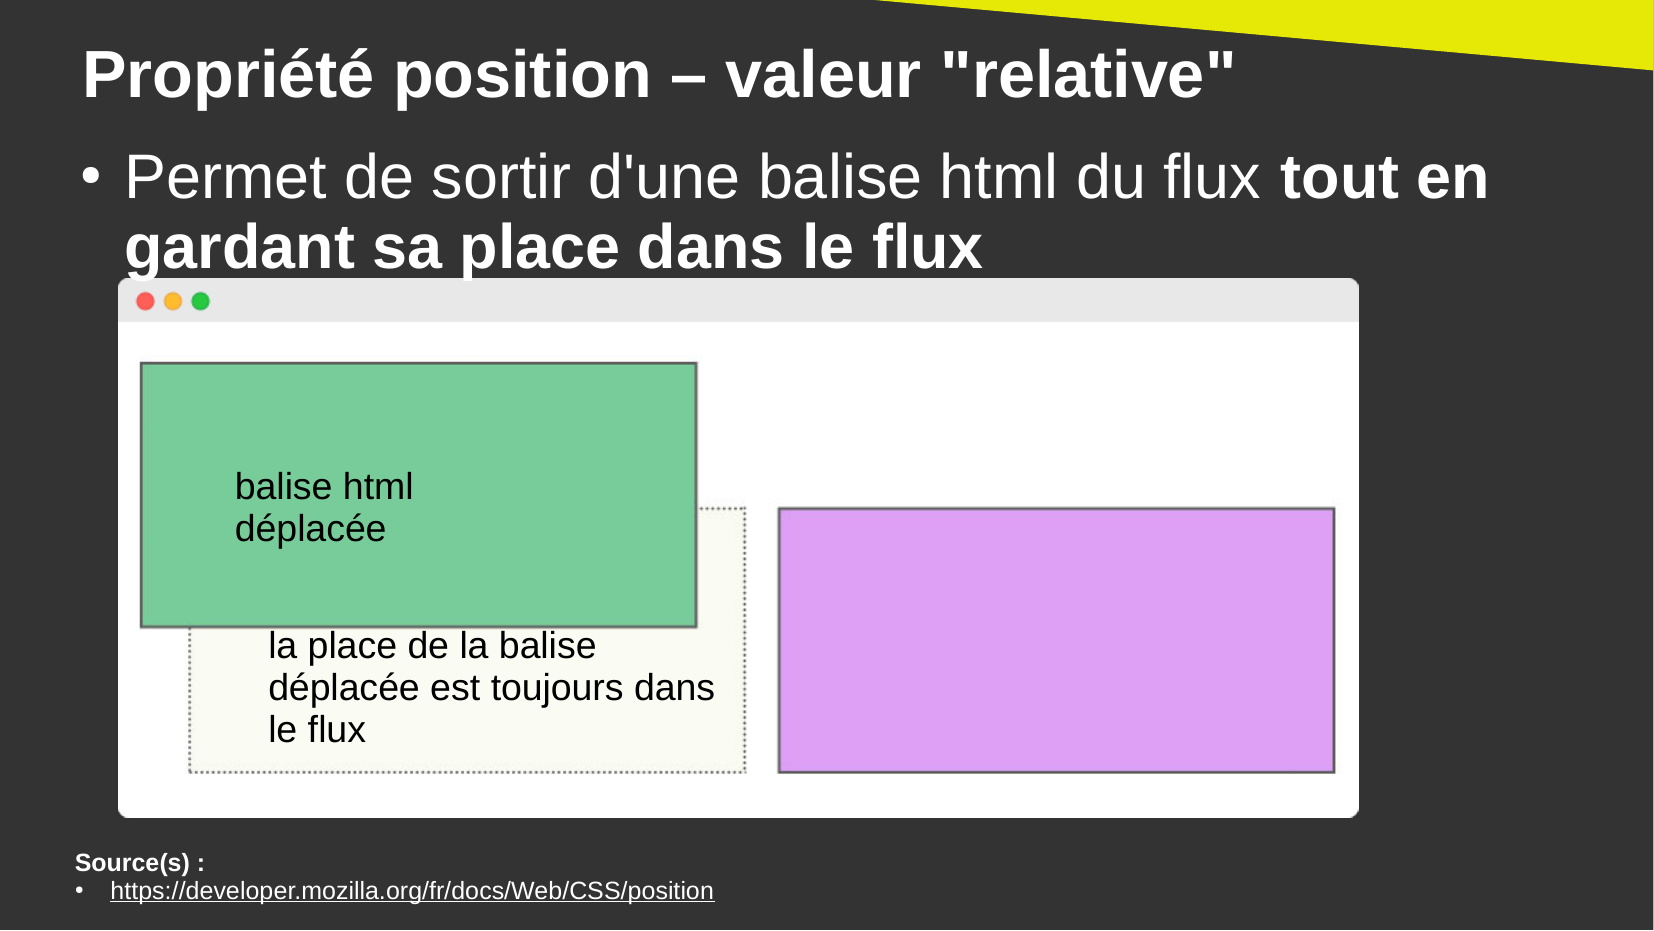

# Propriété position – valeur "relative"
Permet de sortir d'une balise html du flux tout en gardant sa place dans le flux
balise html déplacée
la place de la balise déplacée est toujours dans le flux
Source(s) :
https://developer.mozilla.org/fr/docs/Web/CSS/position